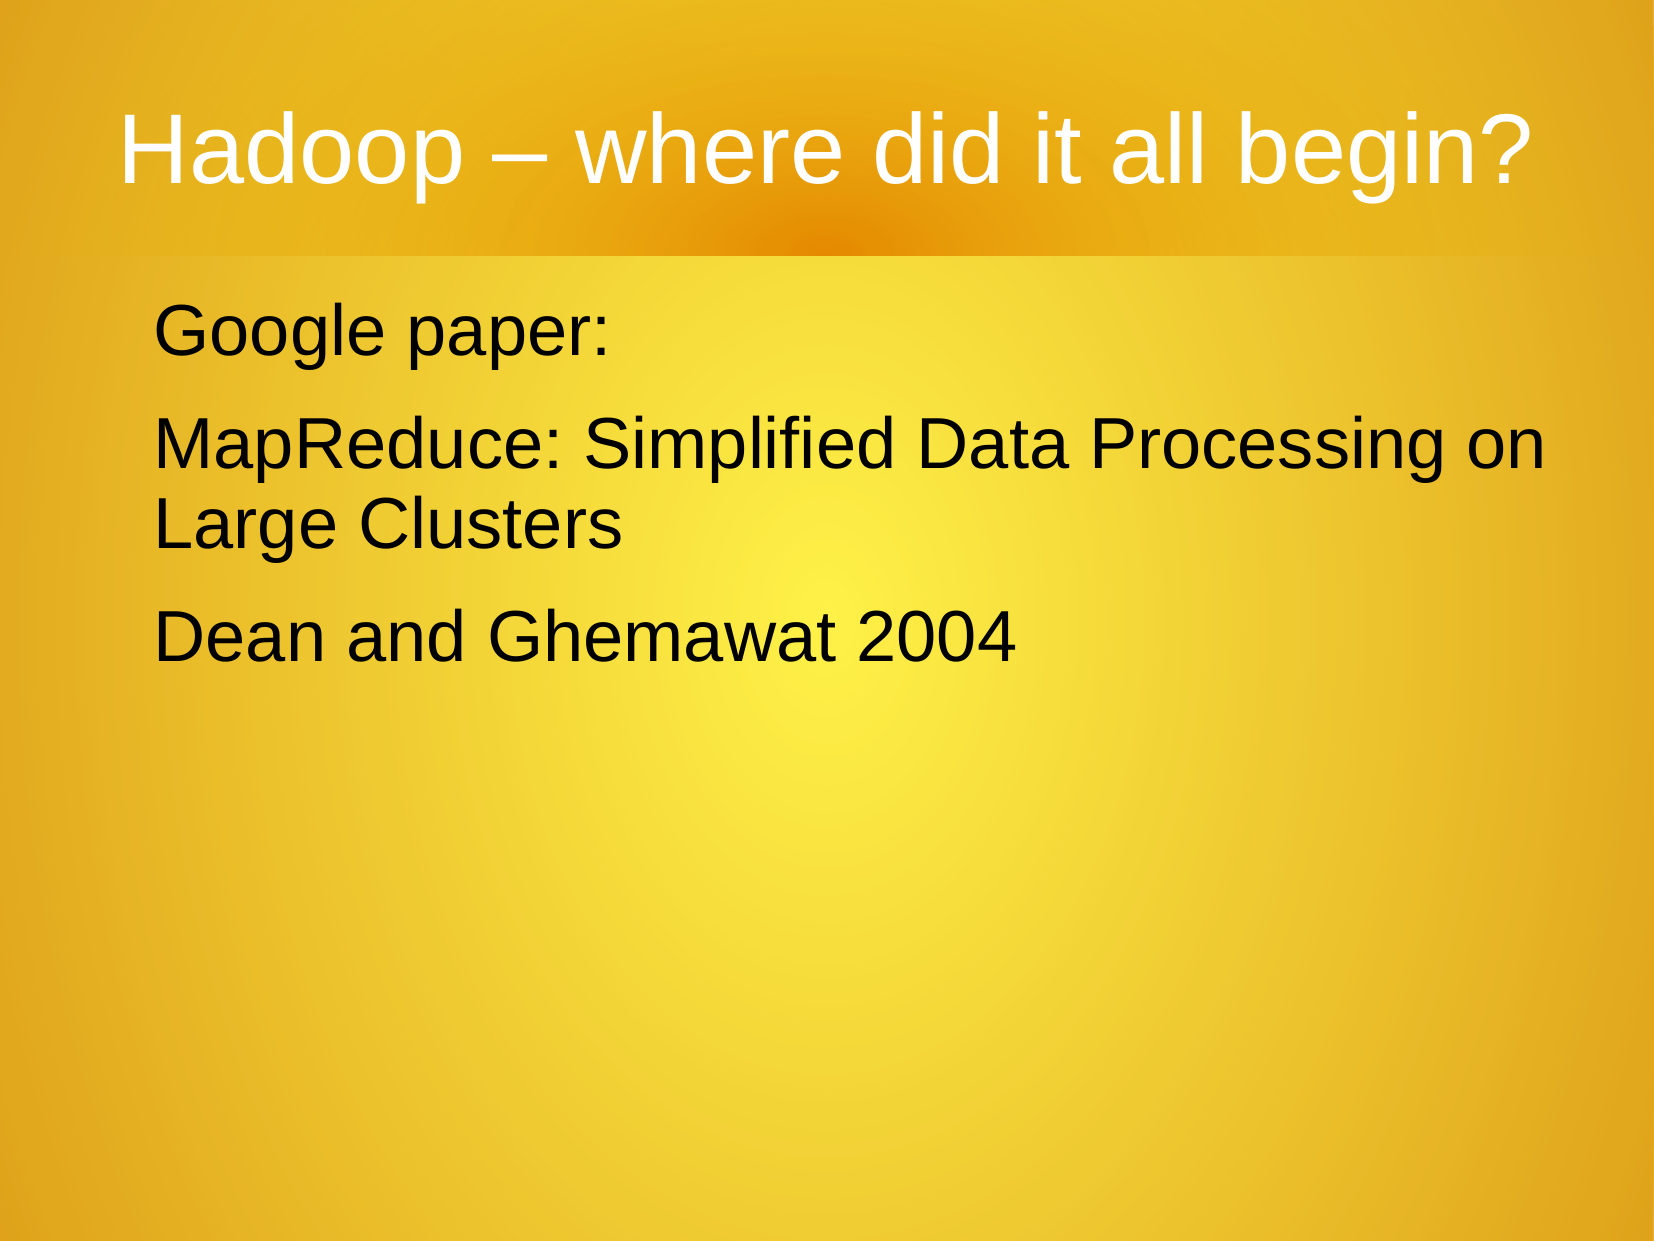

# Hadoop – where did it all begin?
Google paper:
MapReduce: Simpliﬁed Data Processing on Large Clusters
Dean and Ghemawat 2004